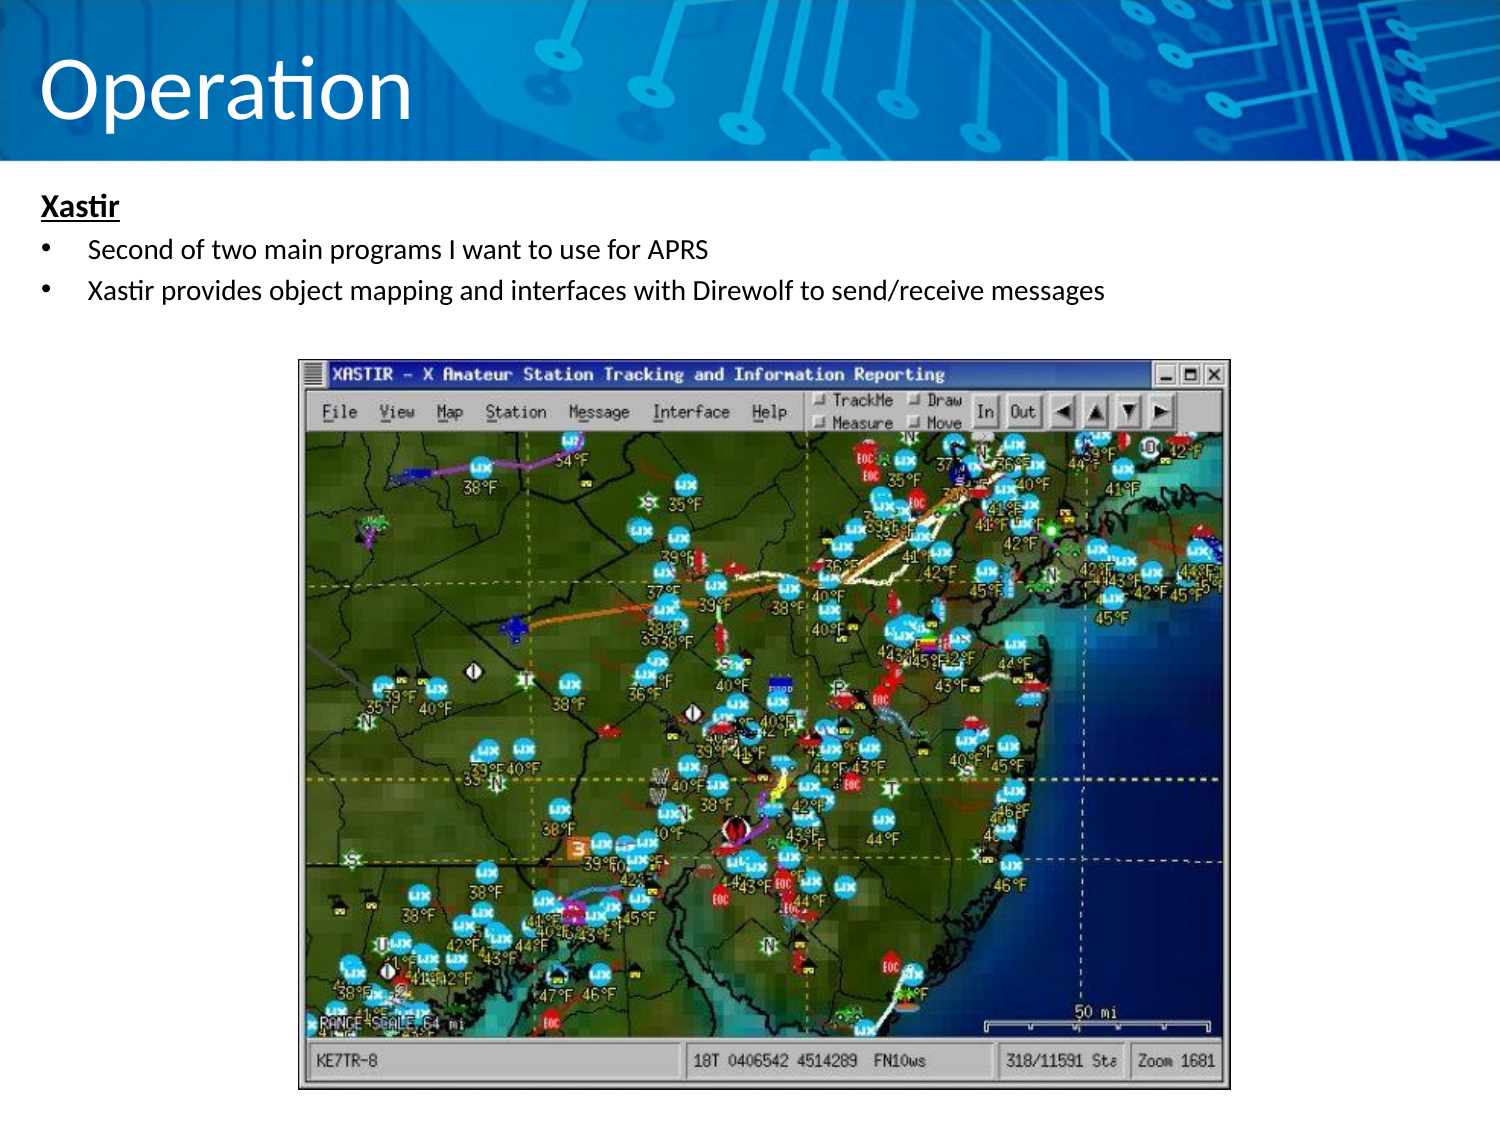

# Operation
Xastir
Second of two main programs I want to use for APRS
Xastir provides object mapping and interfaces with Direwolf to send/receive messages